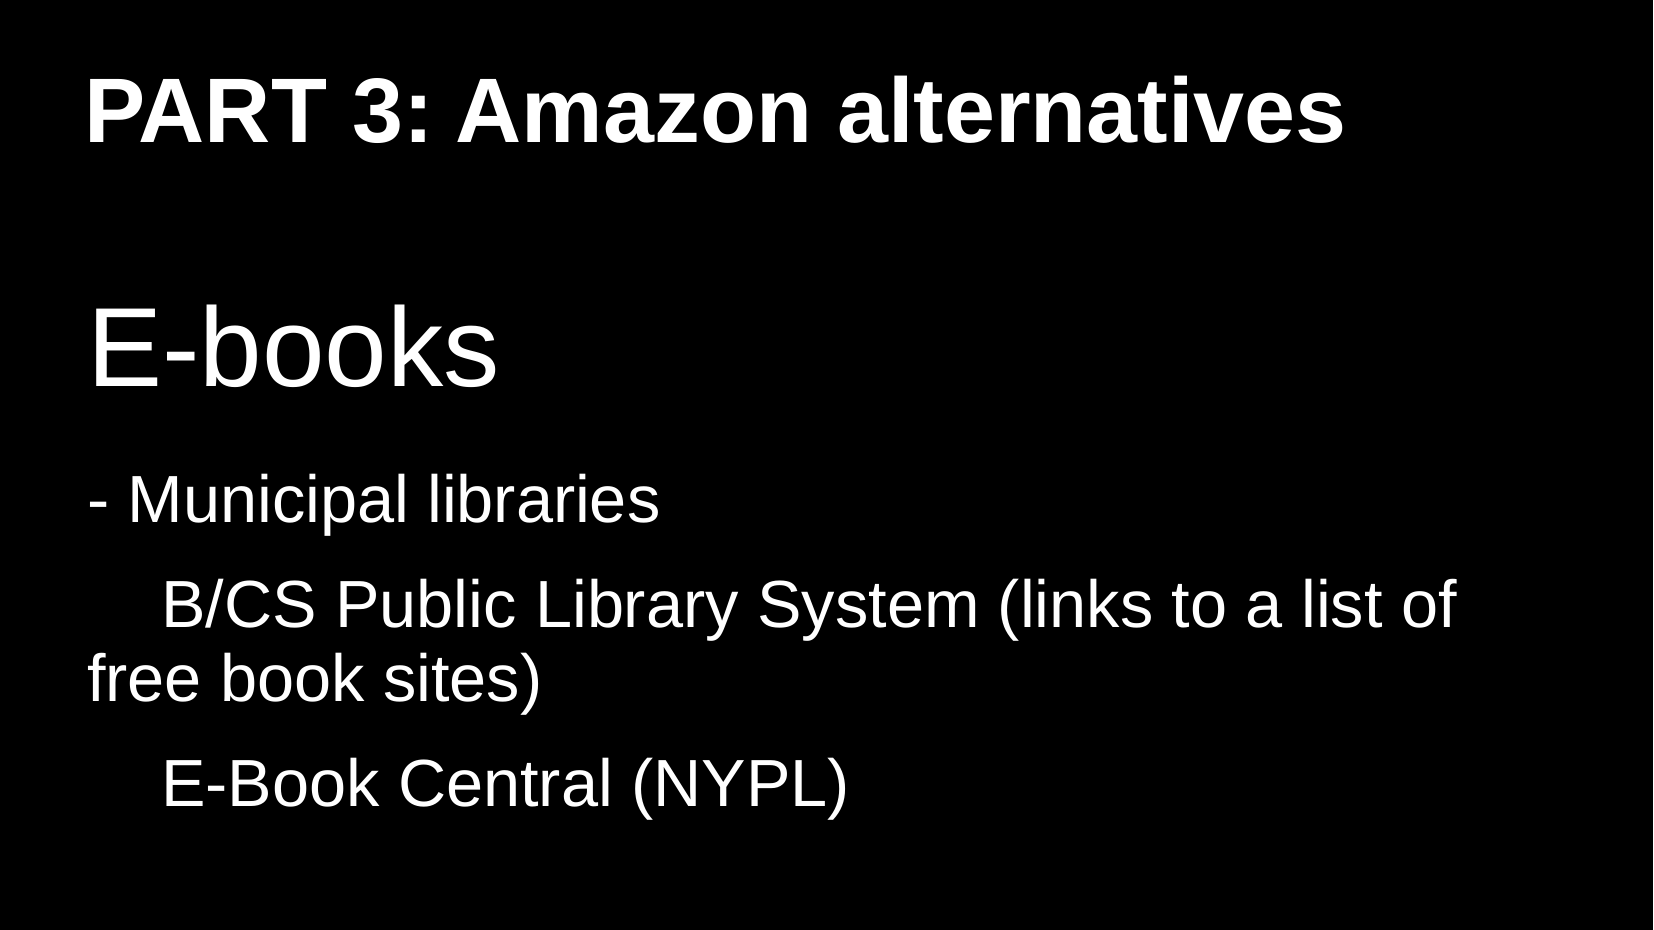

# PART 3: Amazon alternatives
E-books
- Municipal libraries
 B/CS Public Library System (links to a list of free book sites)
 E-Book Central (NYPL)